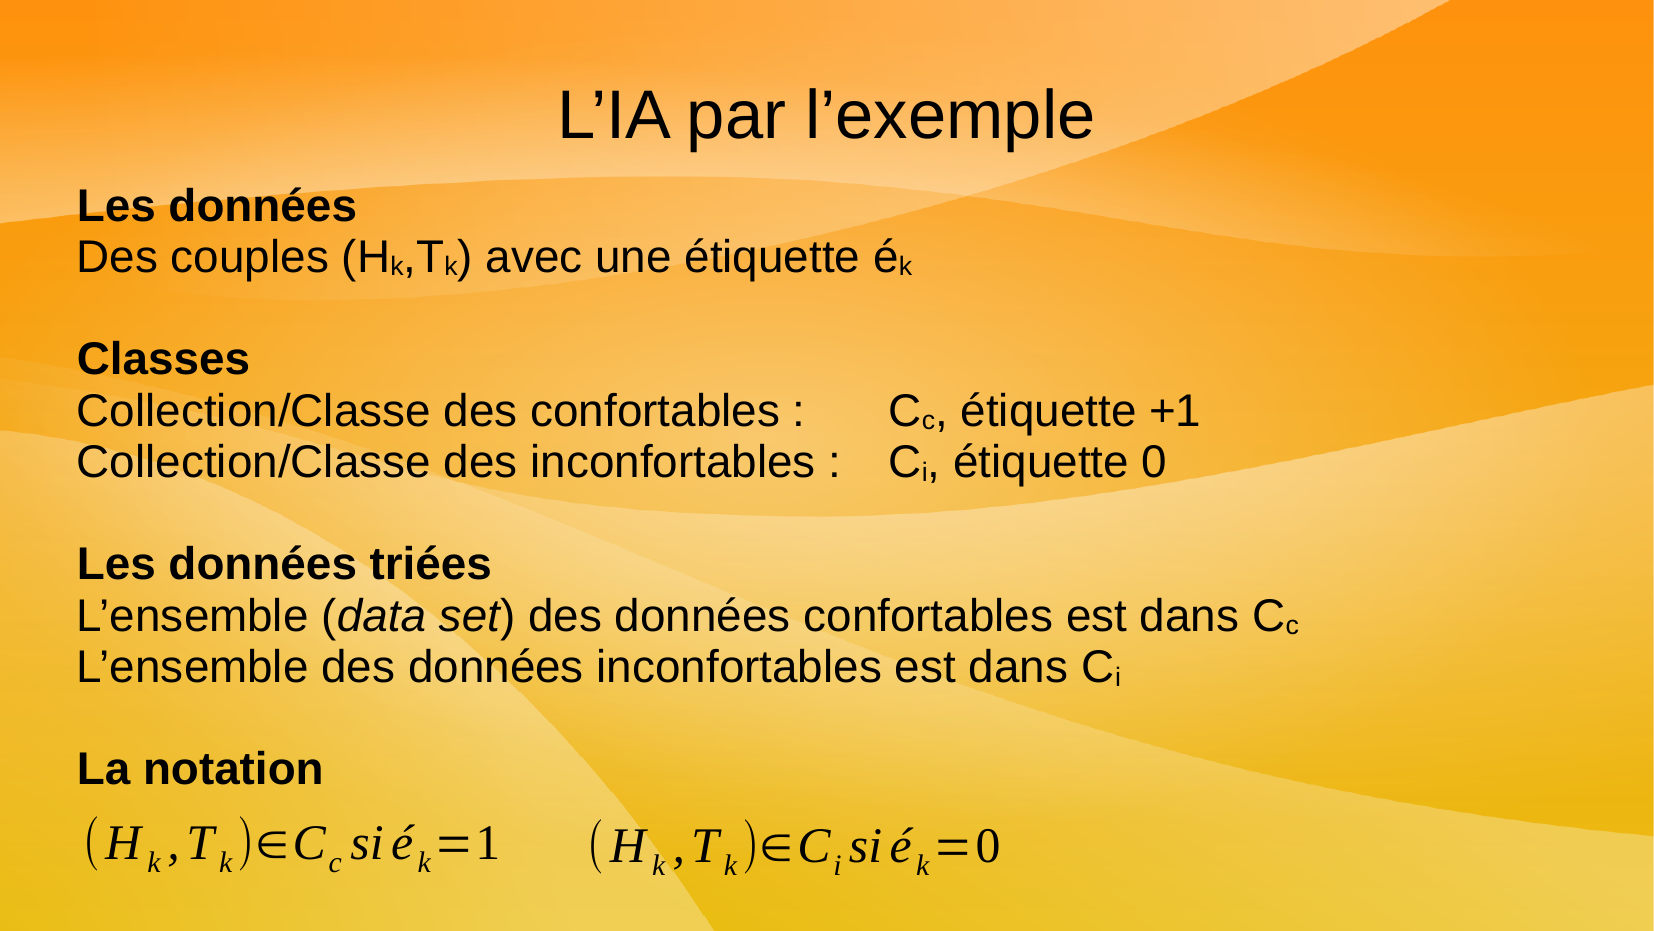

# L’IA par l’exemple
Les données
Des couples (Hk,Tk) avec une étiquette ék
Classes
Collection/Classe des confortables : 	Cc, étiquette +1
Collection/Classe des inconfortables : 	Ci, étiquette 0
Les données triées
L’ensemble (data set) des données confortables est dans Cc
L’ensemble des données inconfortables est dans Ci
La notation